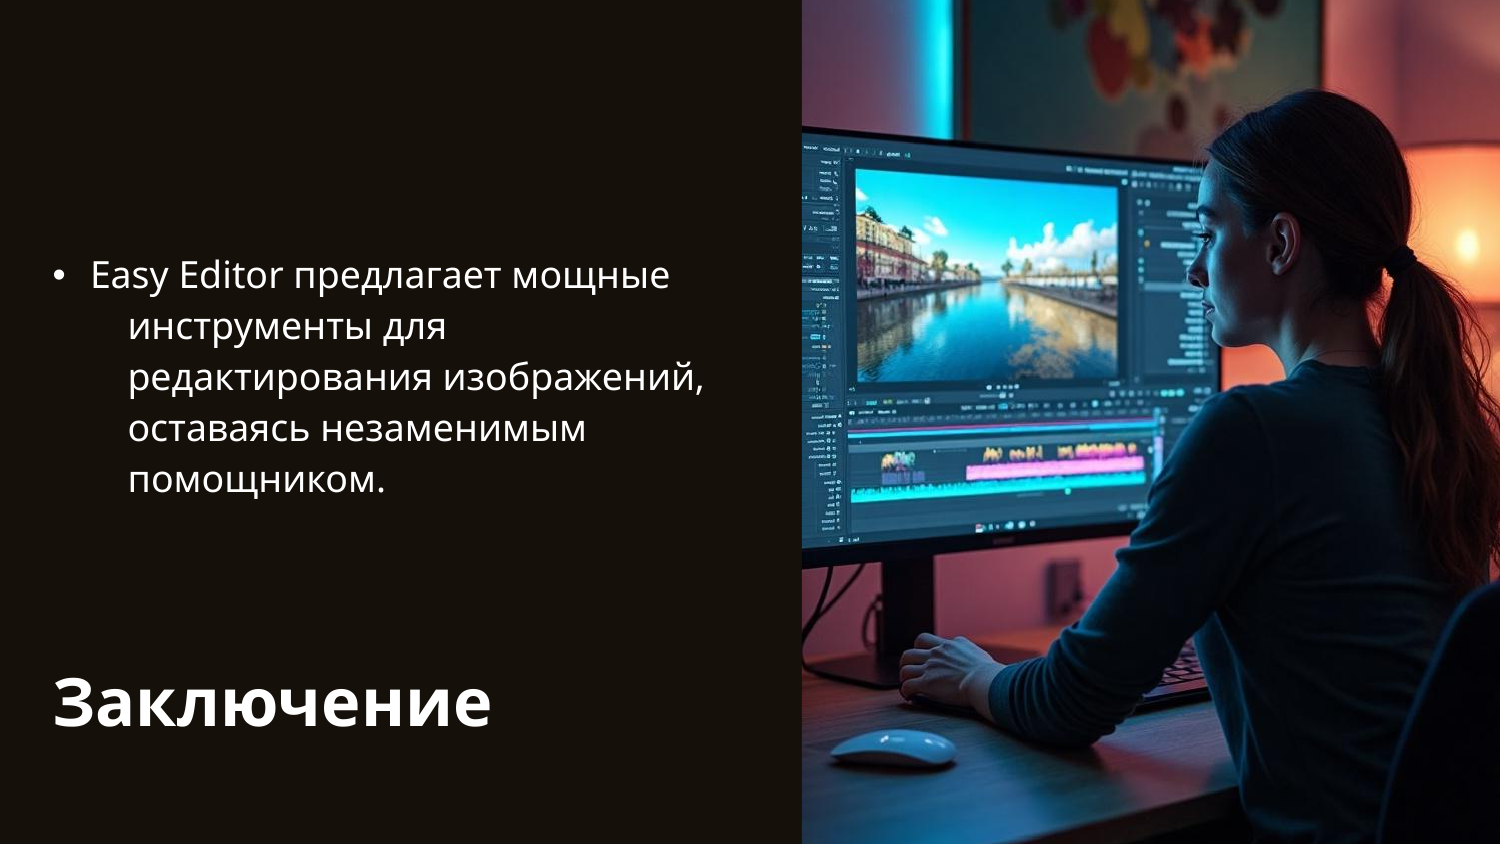

Easy Editor предлагает мощные инструменты для редактирования изображений, оставаясь незаменимым помощником.
# Заключение